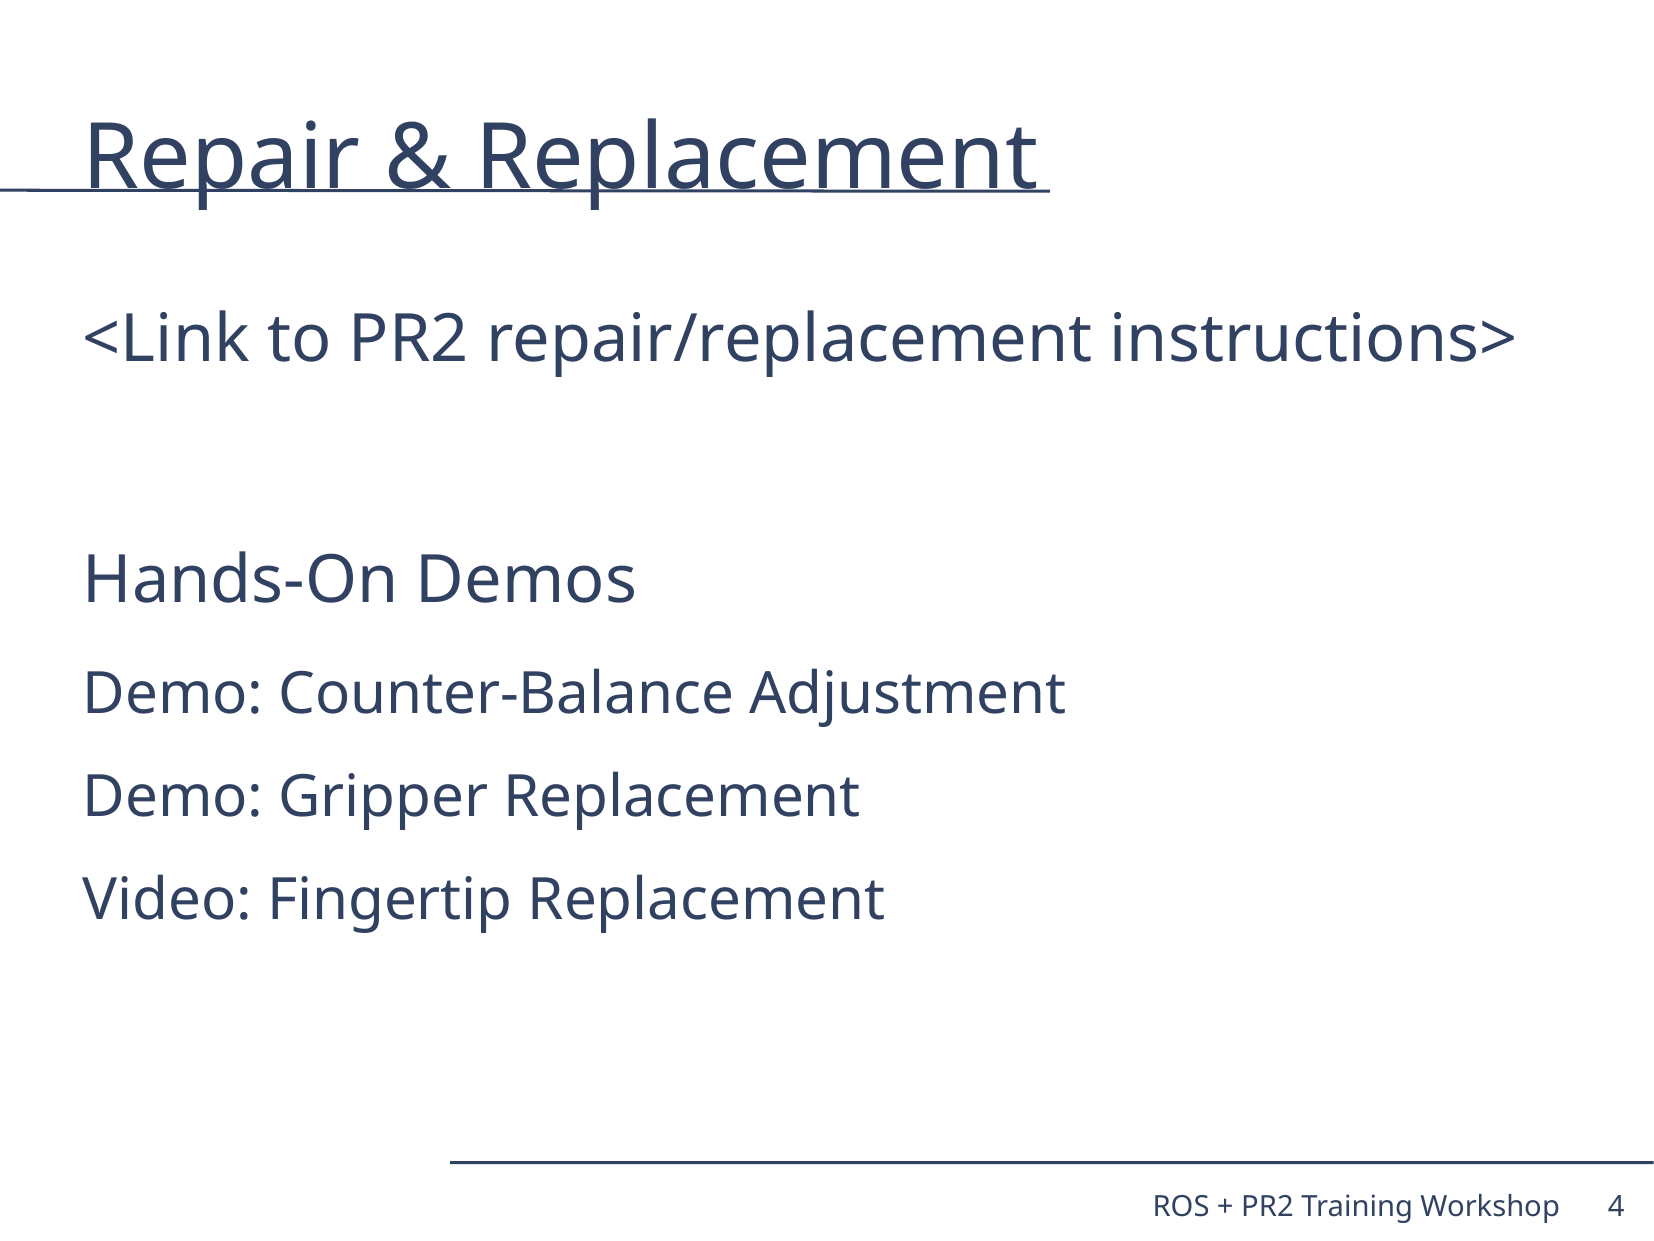

# Repair & Replacement
<Link to PR2 repair/replacement instructions>
Hands-On Demos
Demo: Counter-Balance Adjustment
Demo: Gripper Replacement
Video: Fingertip Replacement